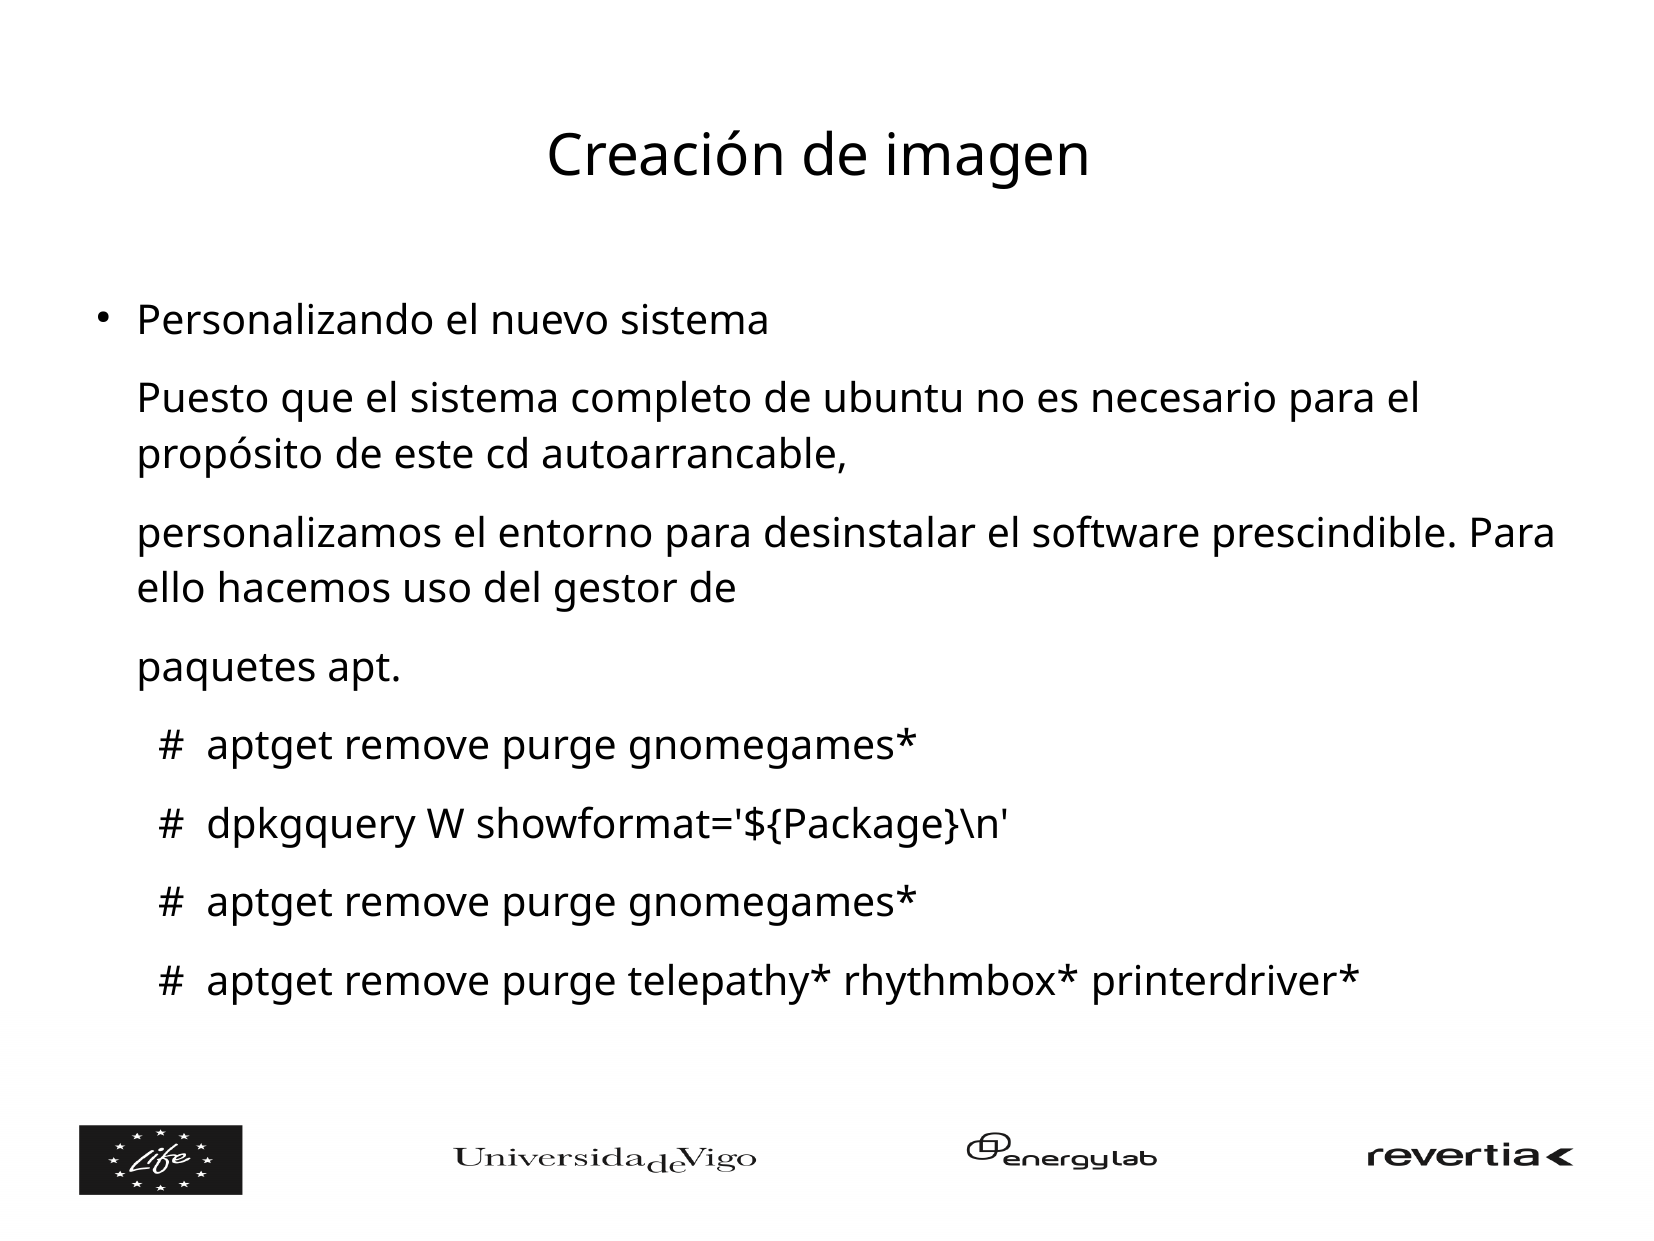

# Creación de imagen
Personalizando el nuevo sistema
Puesto que el sistema completo de ubuntu no es necesario para el propósito de este cd autoarrancable,
personalizamos el entorno para desinstalar el software prescindible. Para ello hacemos uso del gestor de
paquetes apt.
 # aptget remove ­­purge gnomegames*
 # dpkgquery ­W ­­showformat='${Package}\n'
 # aptget remove ­­purge gnomegames*
 # aptget remove ­­purge telepathy* rhythmbox* printerdriver­*